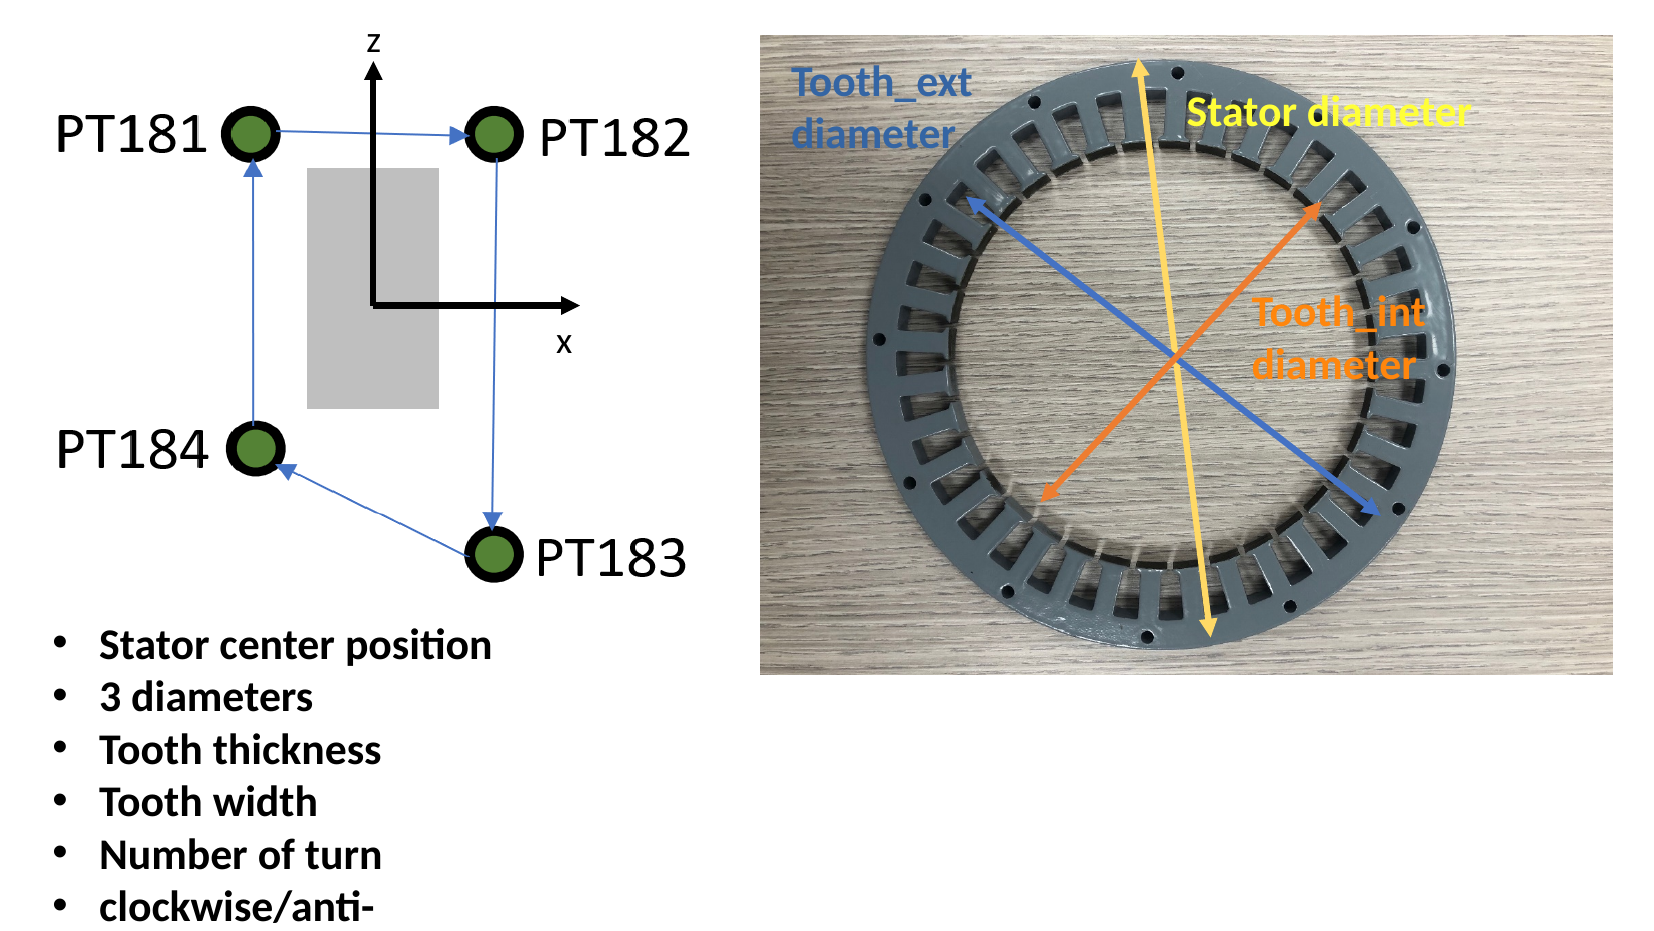

z
Tooth_ext diameter
Stator diameter
Tooth_int diameter
x
Stator center position
3 diameters
Tooth thickness
Tooth width
Number of turn
clockwise/anti-